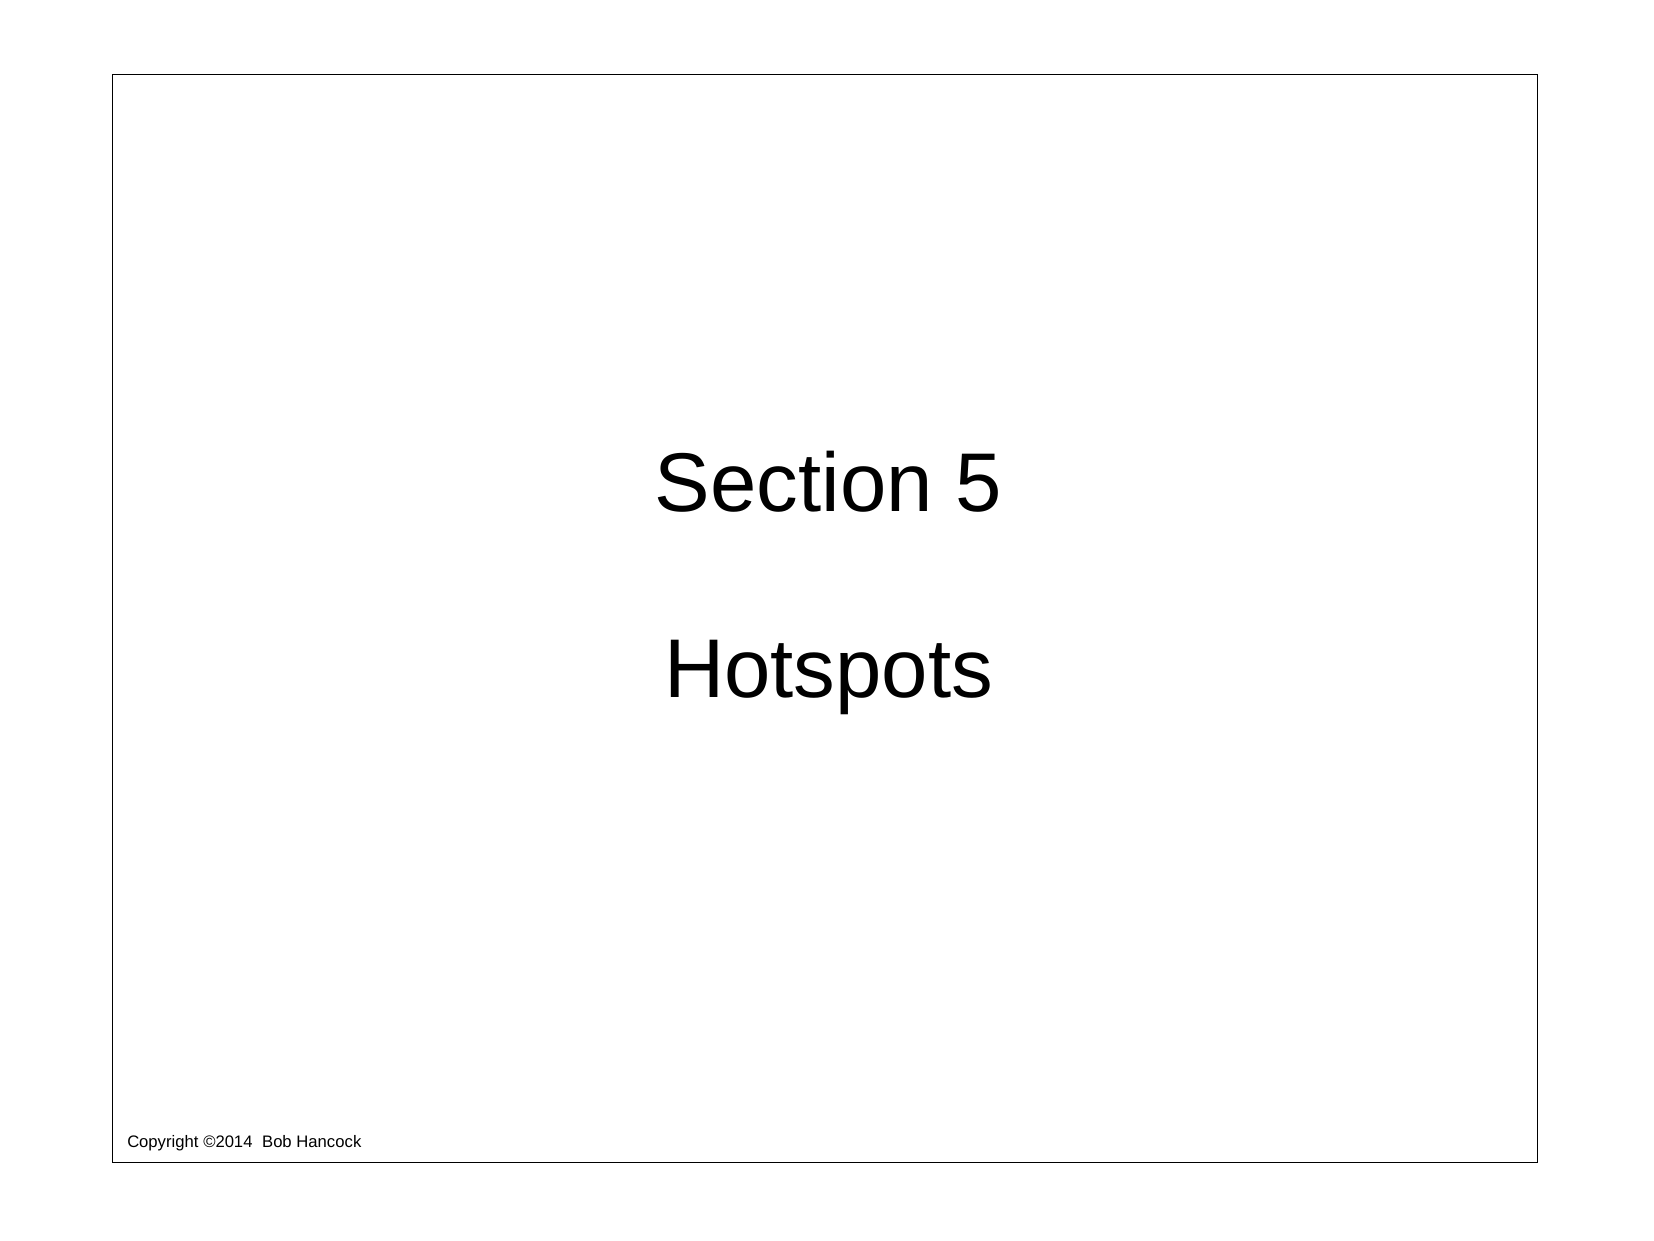

# Section 5 Hotspots
Copyright ©2014 Bob Hancock